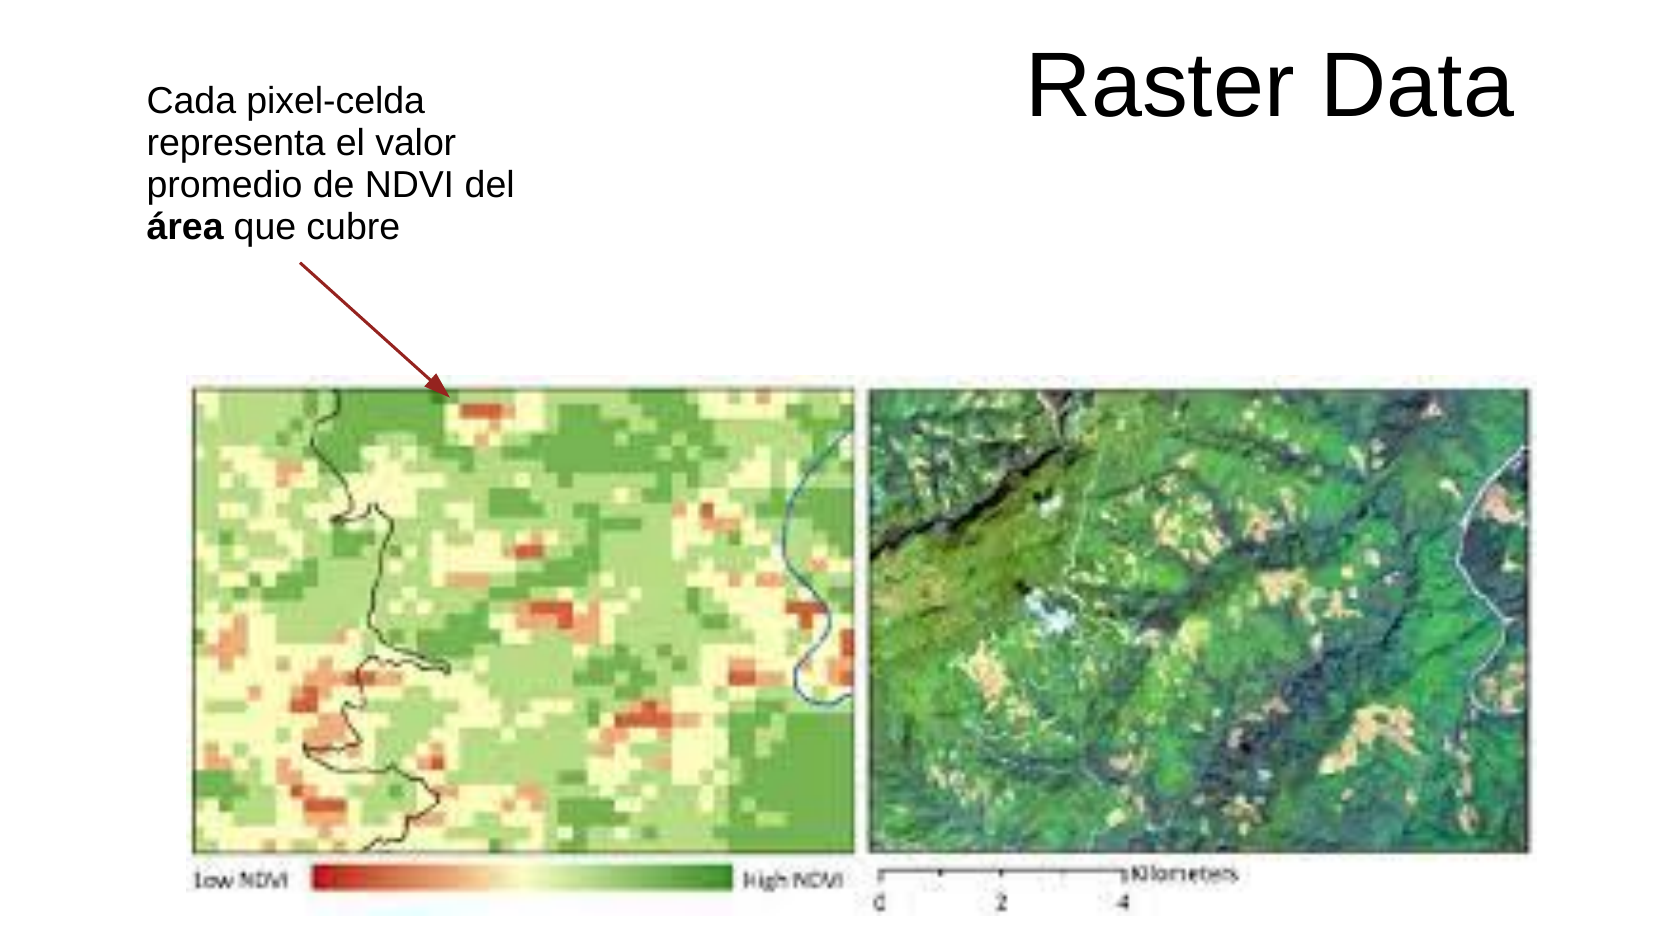

# Raster Data
Cada pixel-celda representa el valor promedio de NDVI del área que cubre